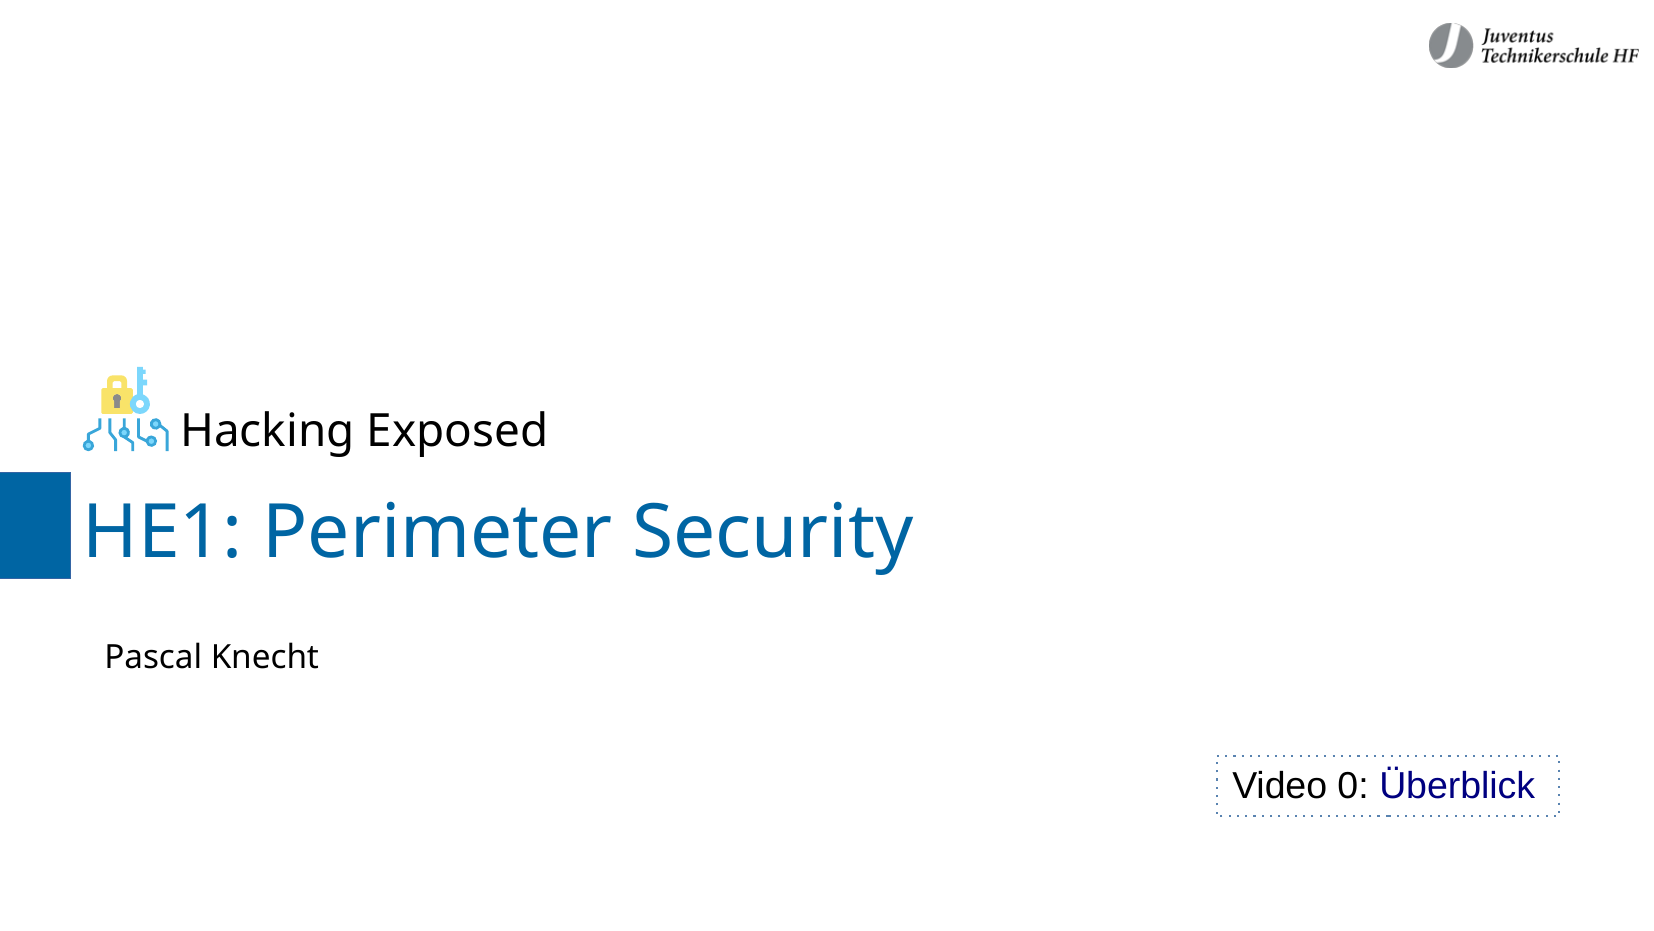

# HE1: Perimeter Security
Video 0: Überblick